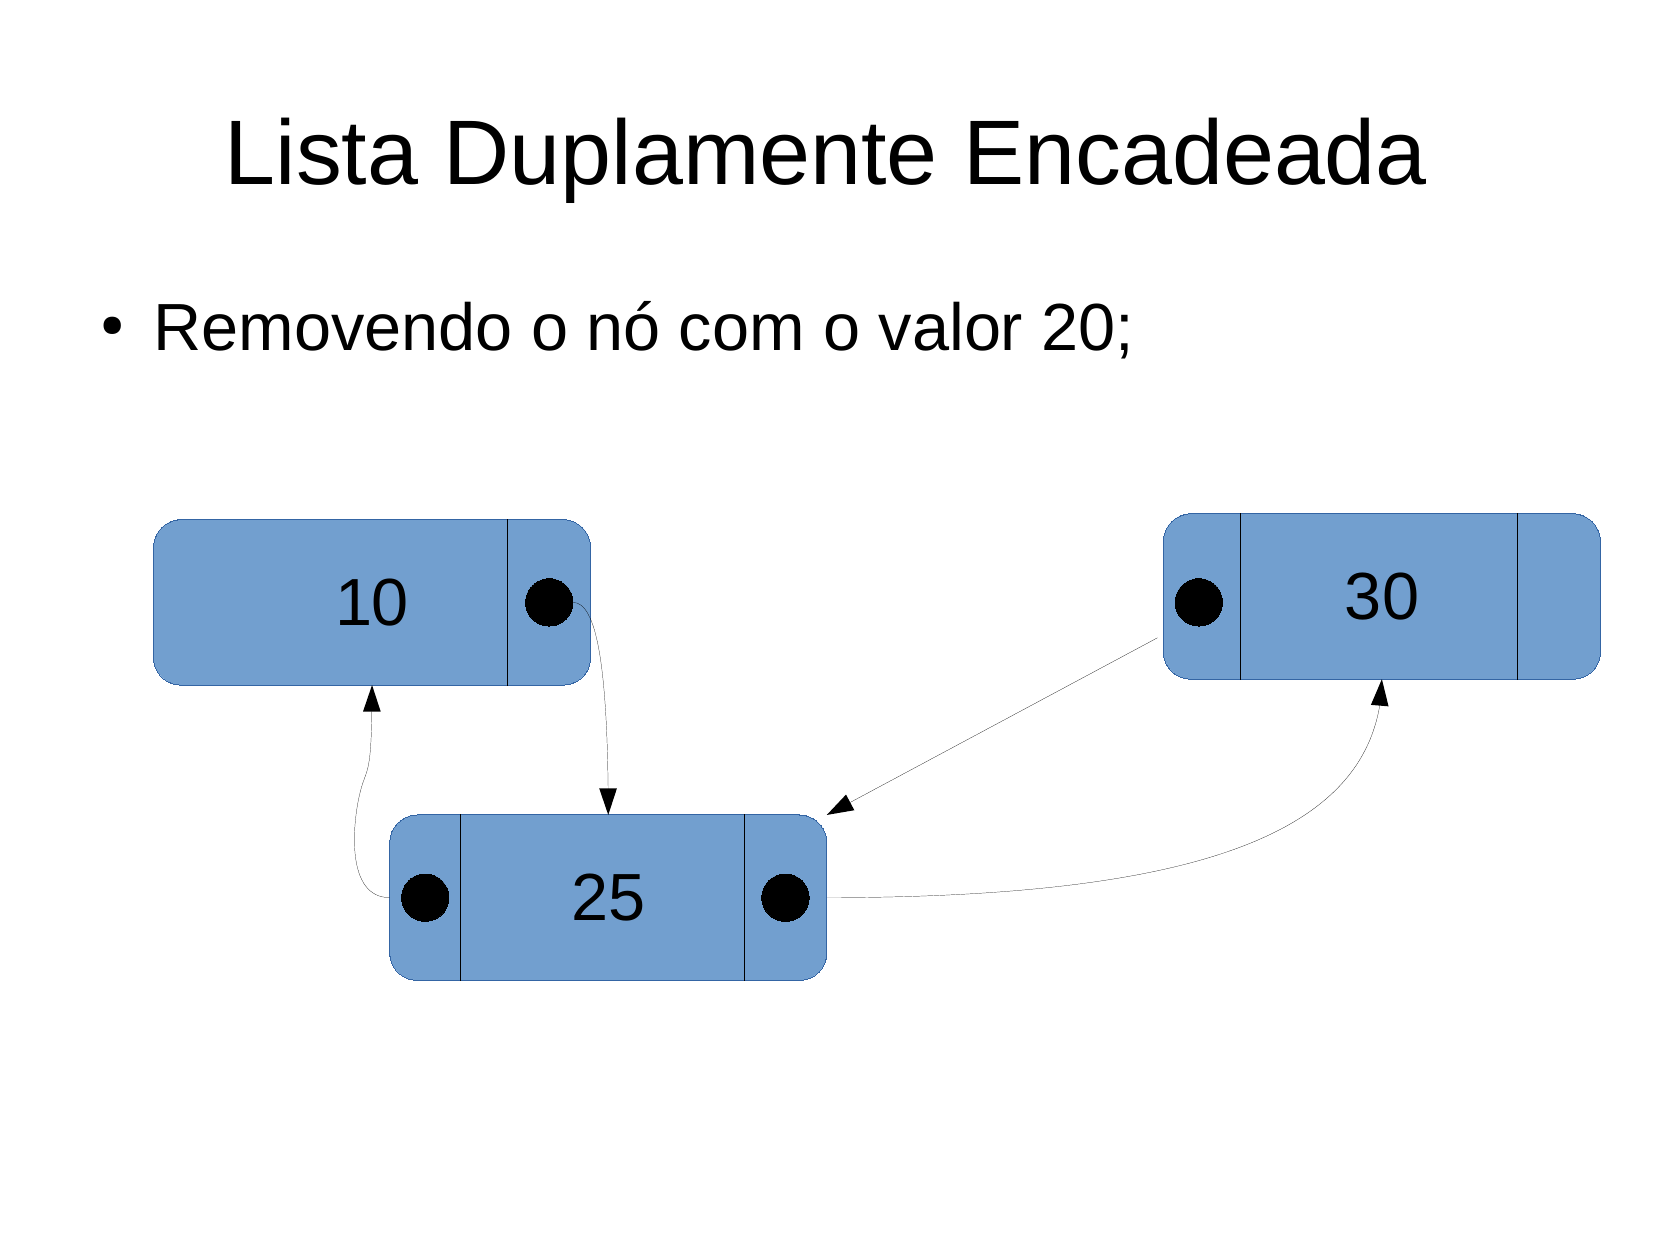

# Lista Duplamente Encadeada
Removendo o nó com o valor 20;
30
10
25